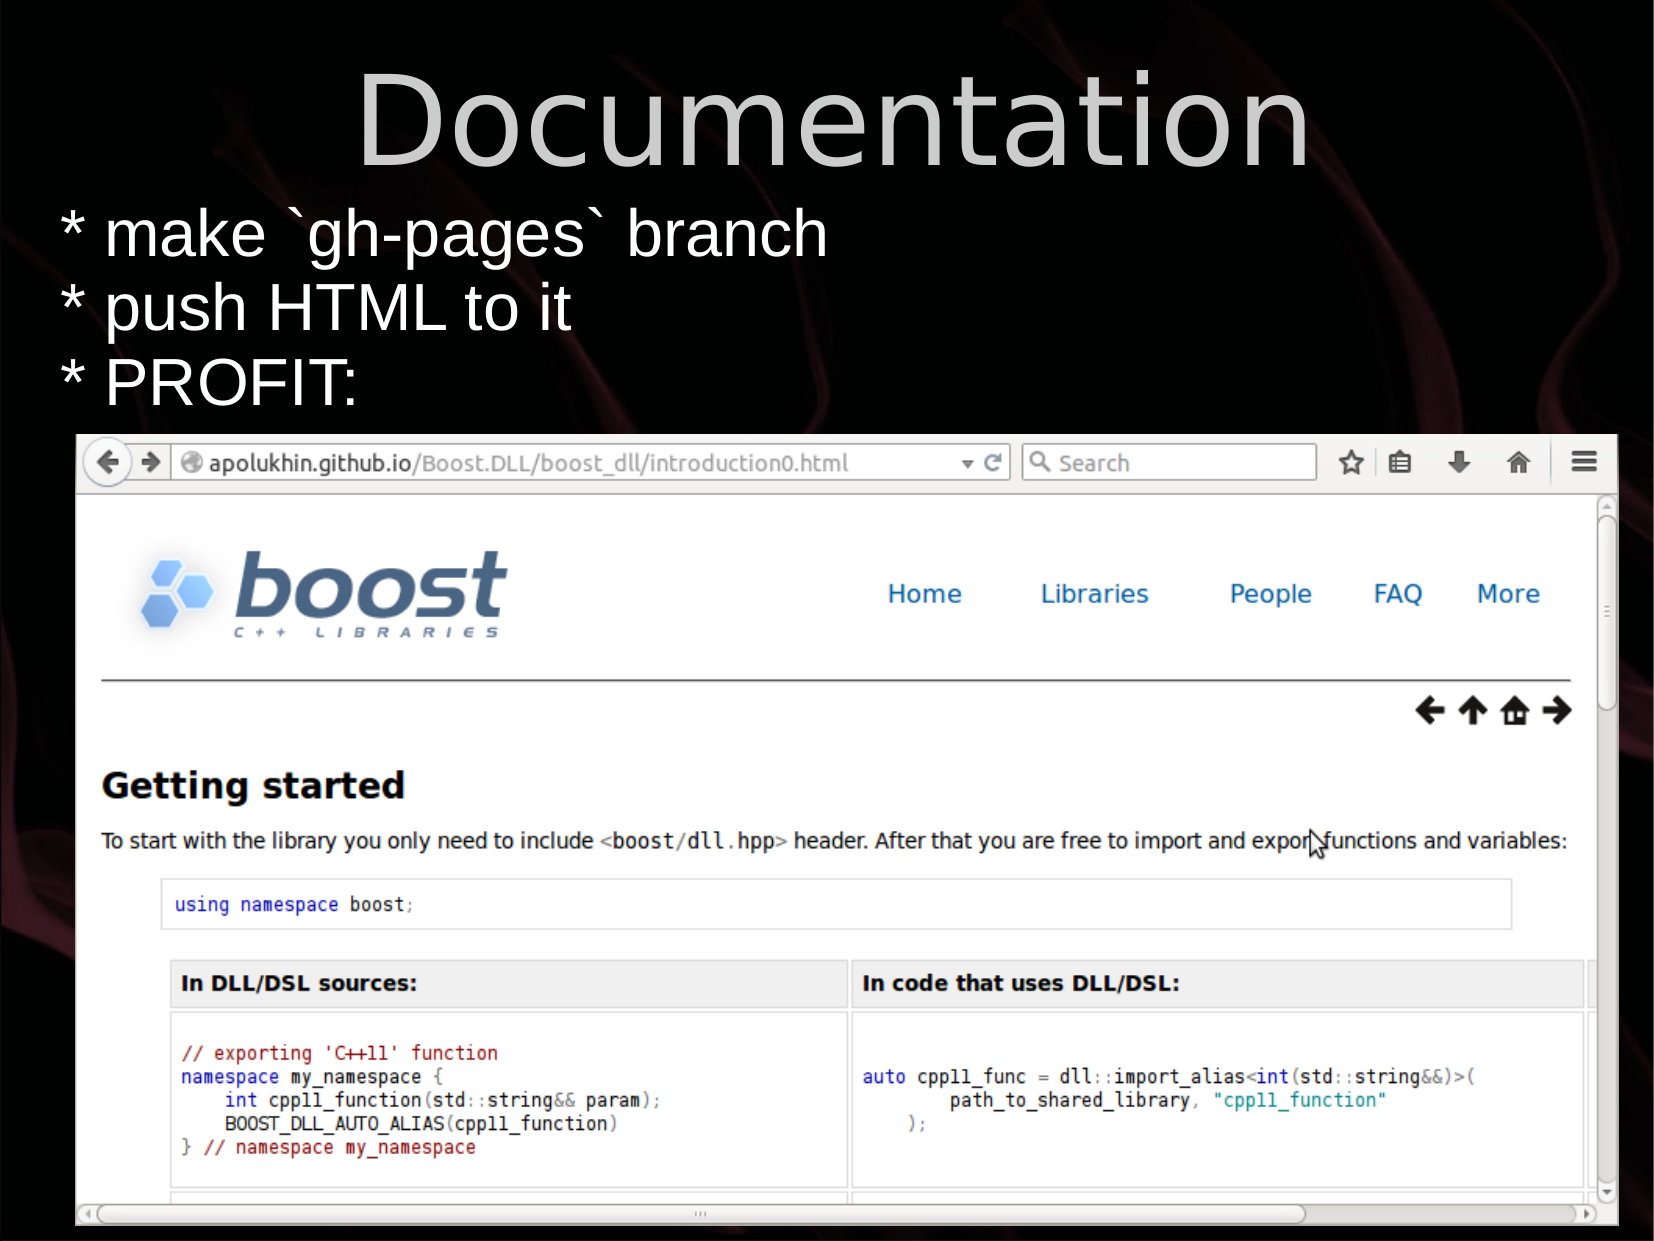

# Documentation
* make `gh-pages` branch
* push HTML to it
* PROFIT: